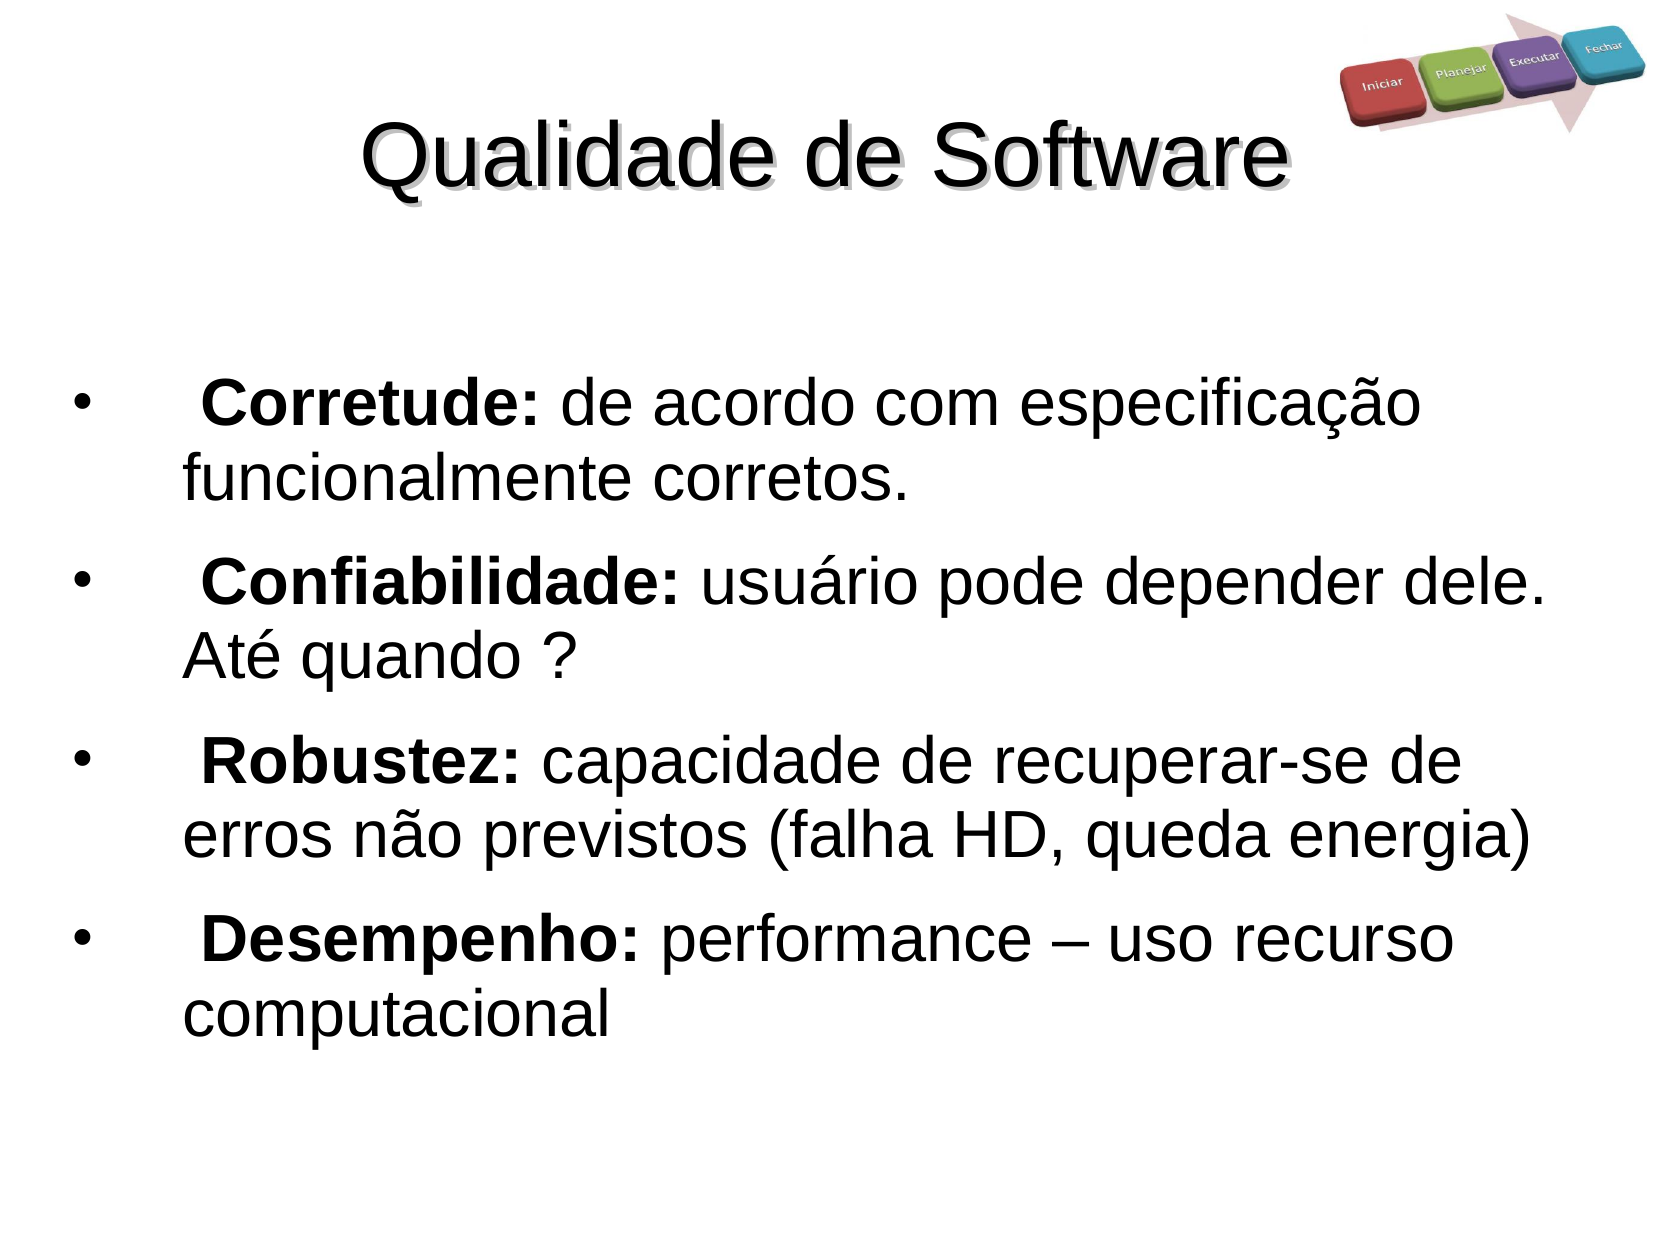

# Qualidade de Software
 Corretude: de acordo com especificação funcionalmente corretos.
 Confiabilidade: usuário pode depender dele. Até quando ?
 Robustez: capacidade de recuperar-se de erros não previstos (falha HD, queda energia)
 Desempenho: performance – uso recurso computacional